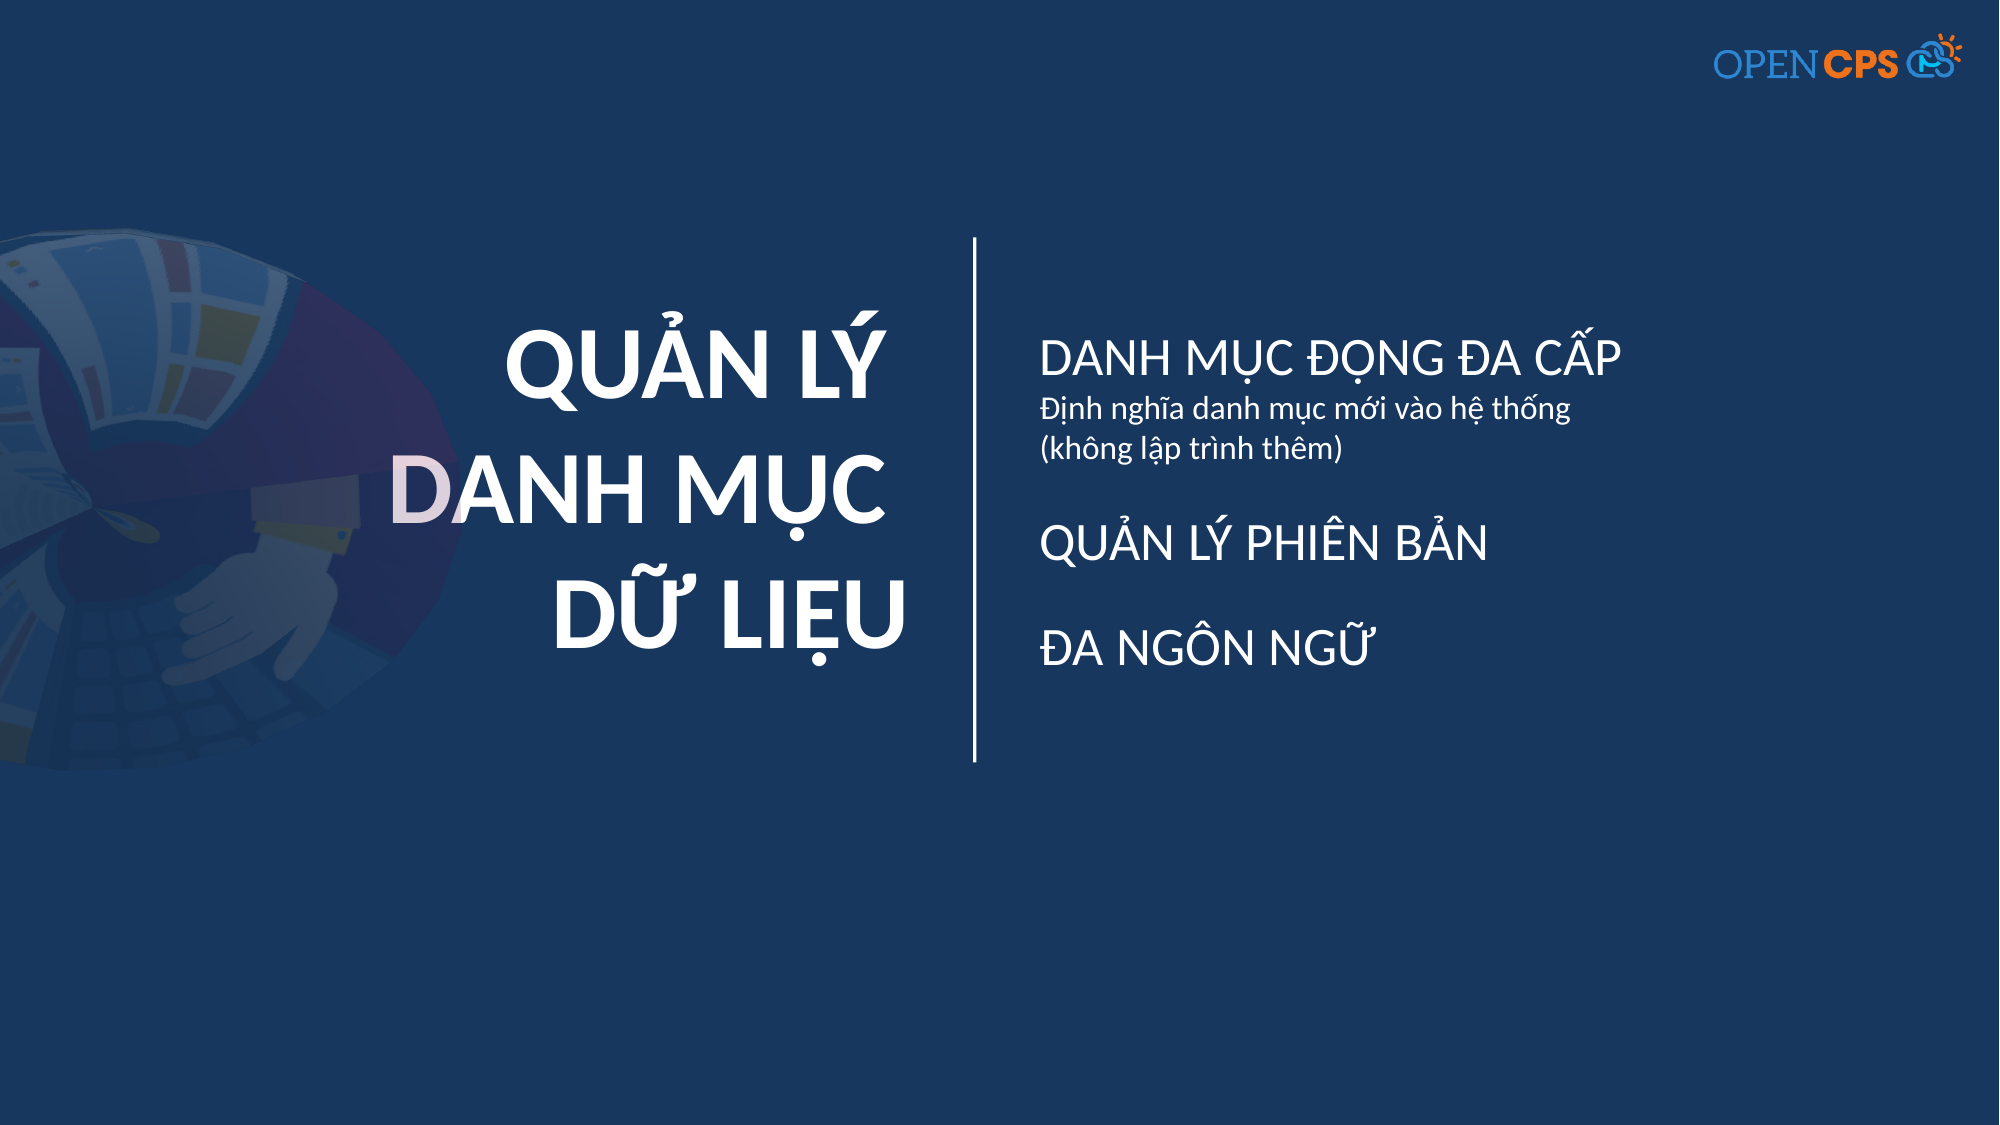

QUẢN LÝ
DANH MỤC
DỮ LIỆU
DANH MỤC ĐỘNG ĐA CẤP
Định nghĩa danh mục mới vào hệ thống
(không lập trình thêm)
QUẢN LÝ PHIÊN BẢN
ĐA NGÔN NGỮ